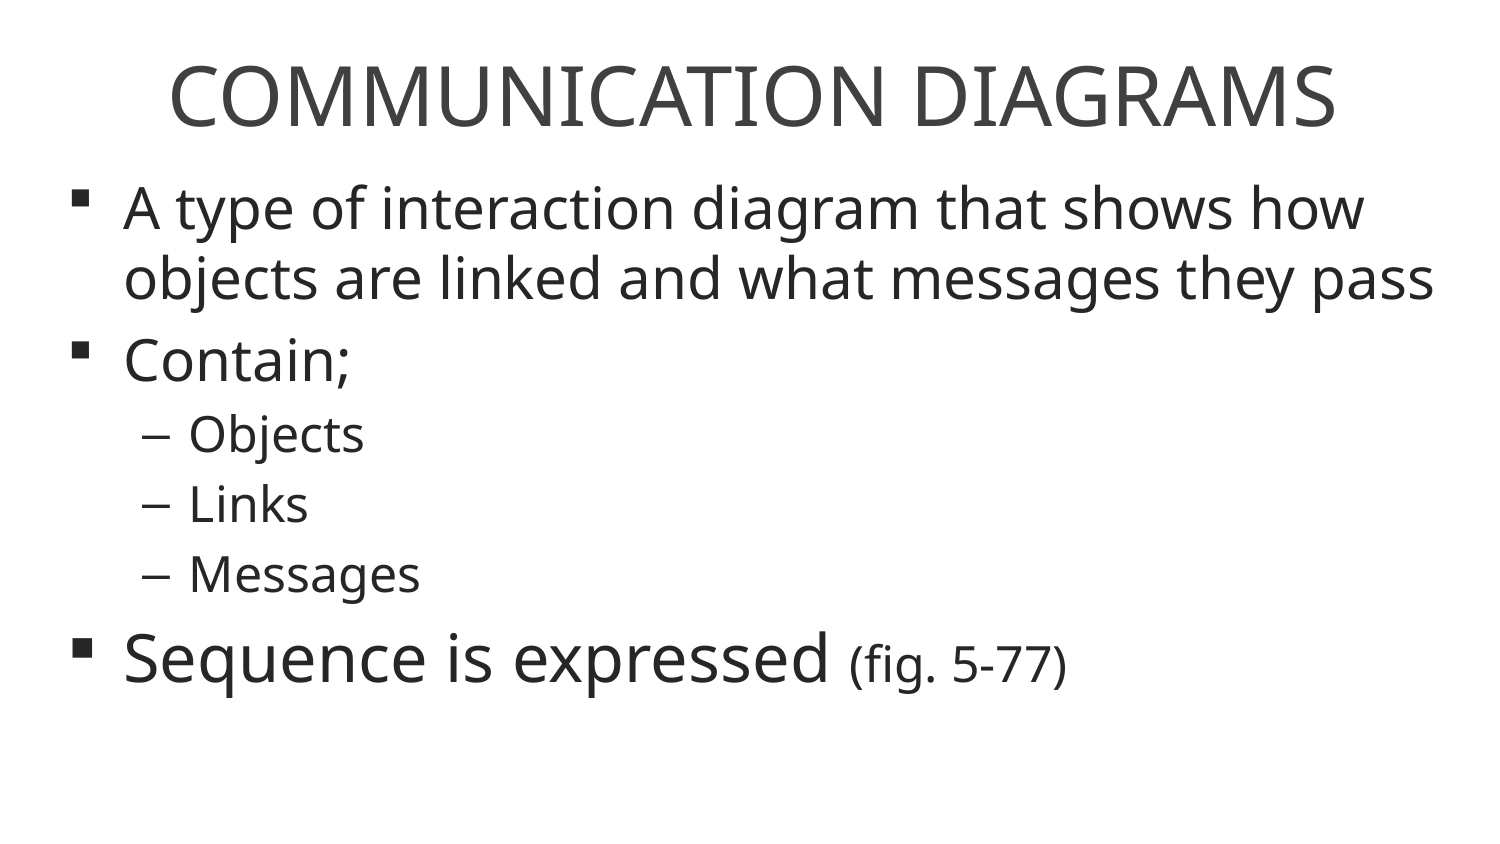

# Communication diagrams
A type of interaction diagram that shows how objects are linked and what messages they pass
Contain;
Objects
Links
Messages
Sequence is expressed (fig. 5-77)